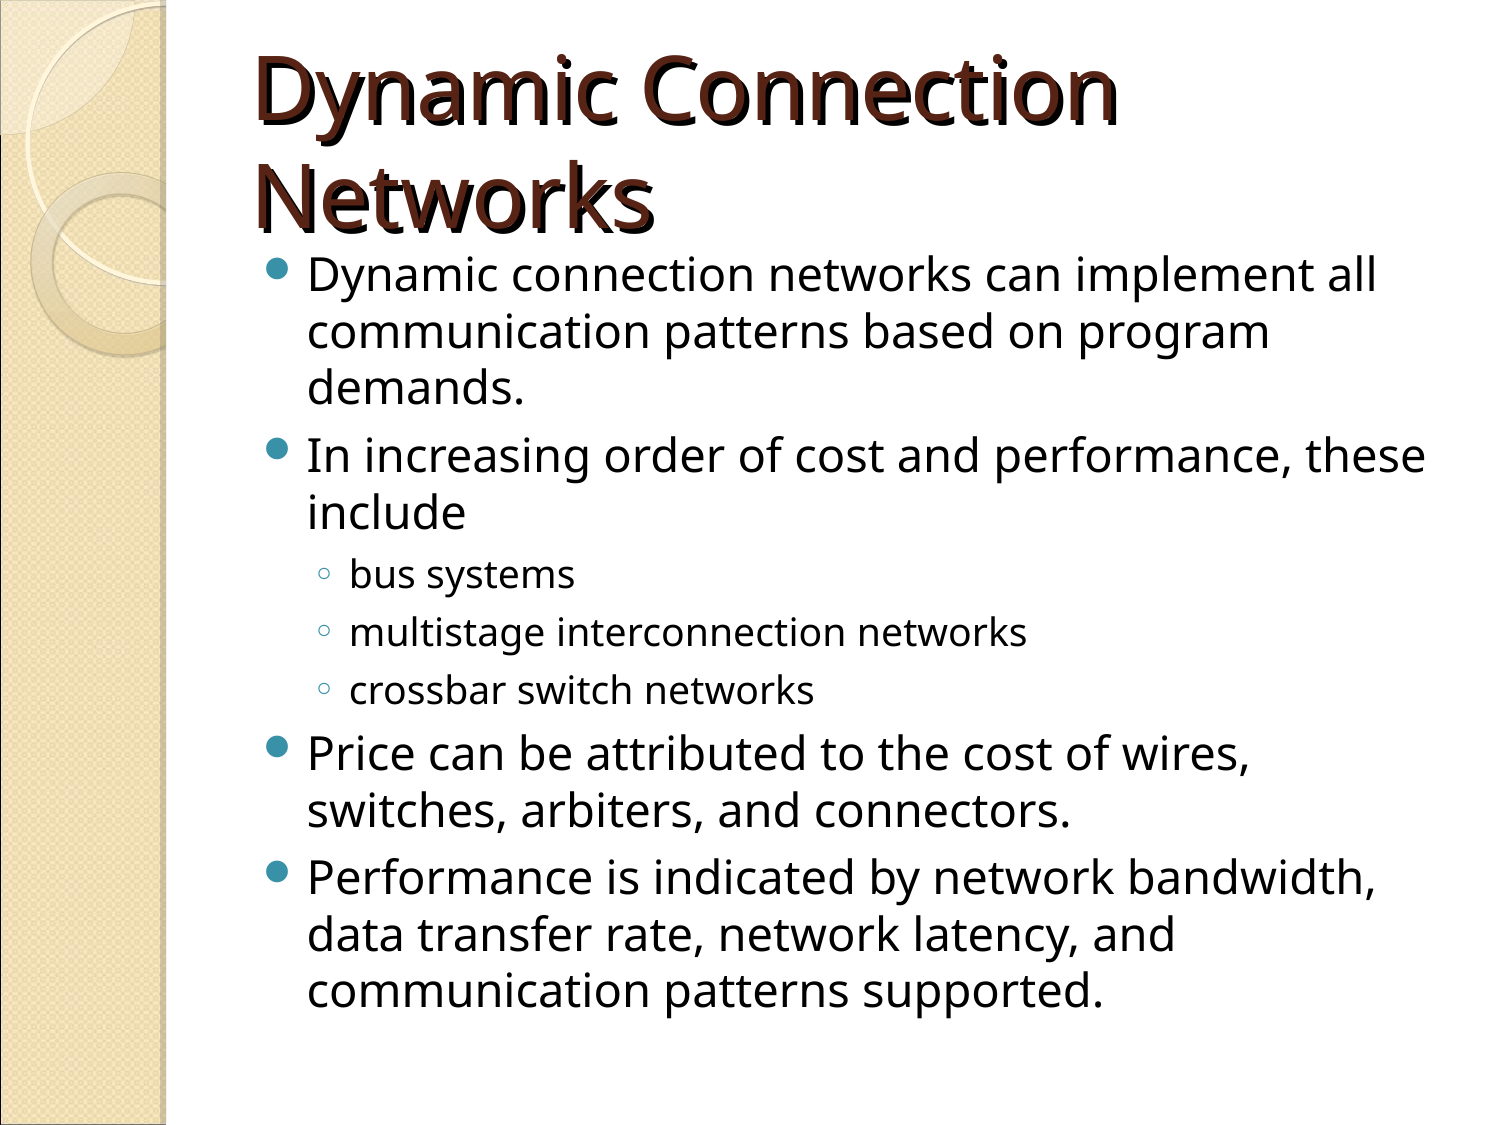

# Dynamic Connection Networks
Dynamic connection networks can implement all communication patterns based on program demands.
In increasing order of cost and performance, these include
bus systems
multistage interconnection networks
crossbar switch networks
Price can be attributed to the cost of wires, switches, arbiters, and connectors.
Performance is indicated by network bandwidth, data transfer rate, network latency, and communication patterns supported.